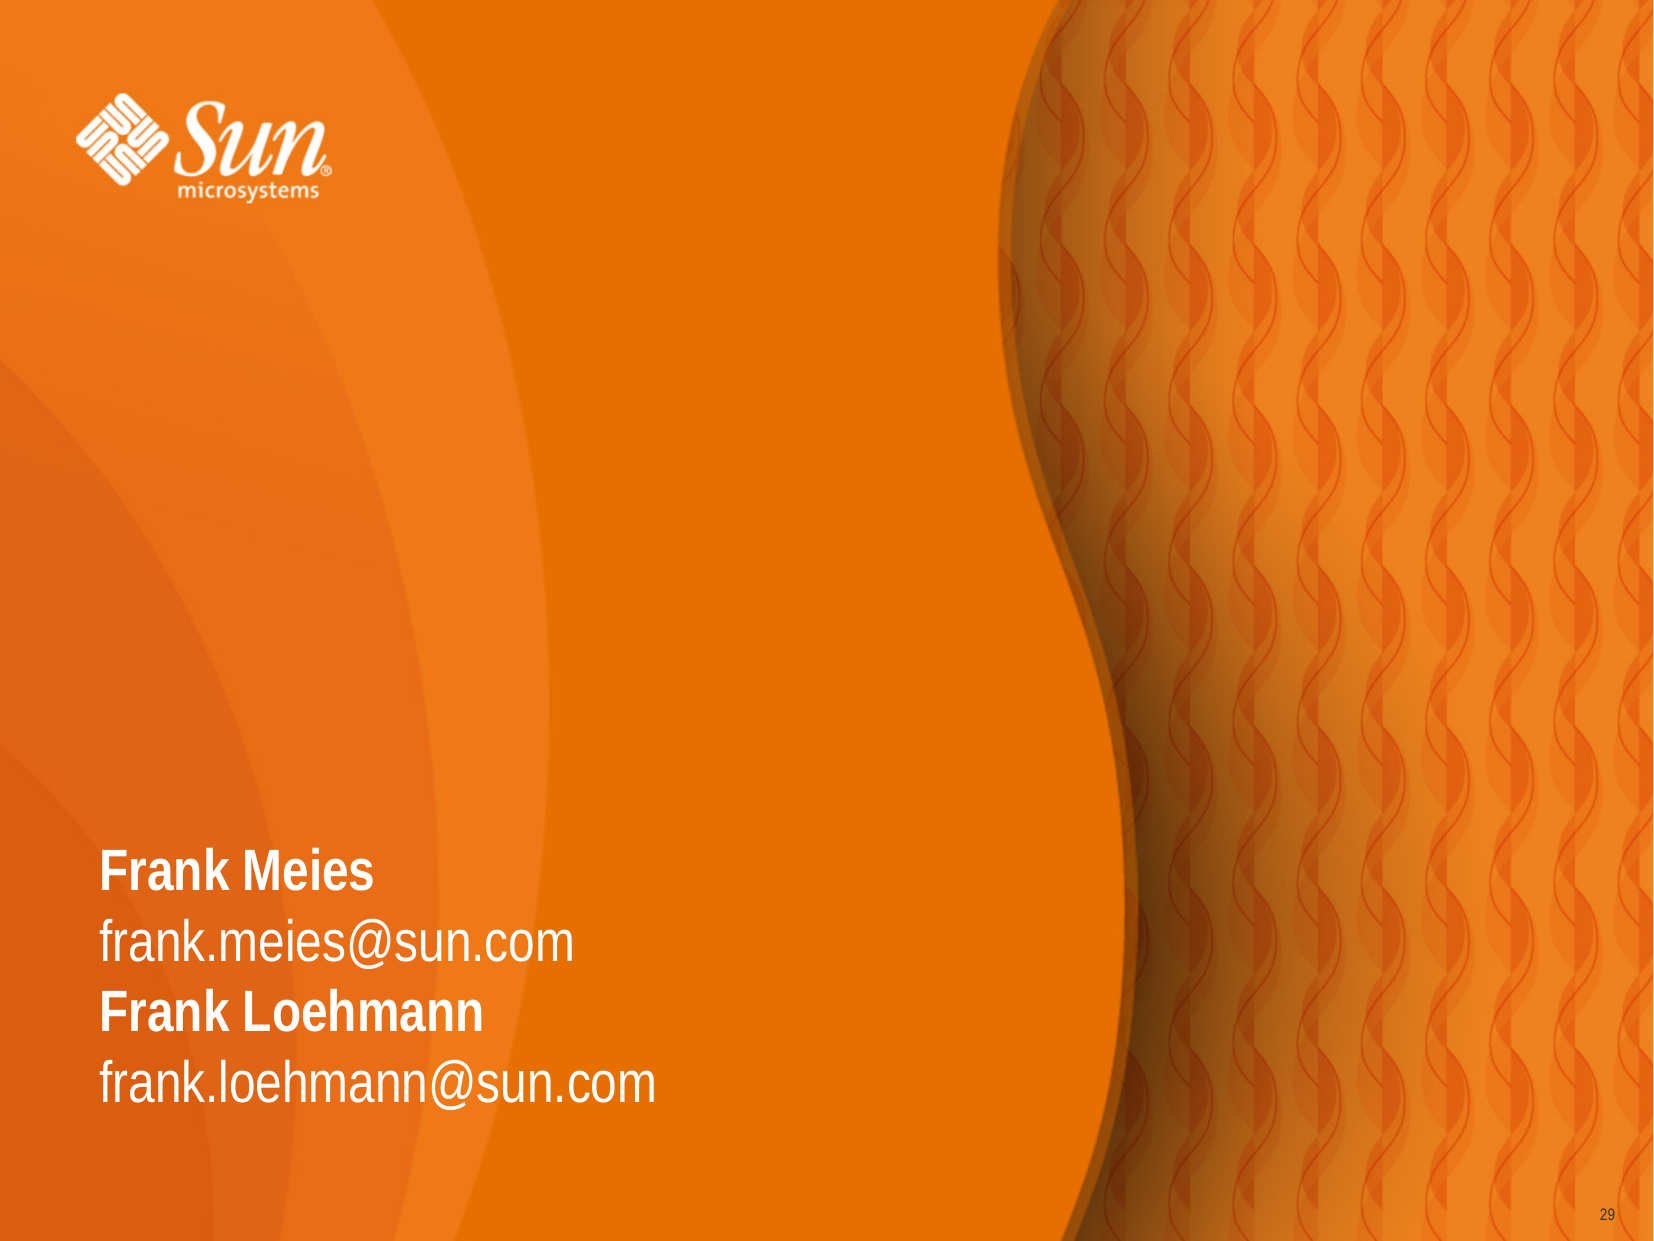

# Frank Meies
frank.meies@sun.com
Frank Loehmann
frank.loehmann@sun.com